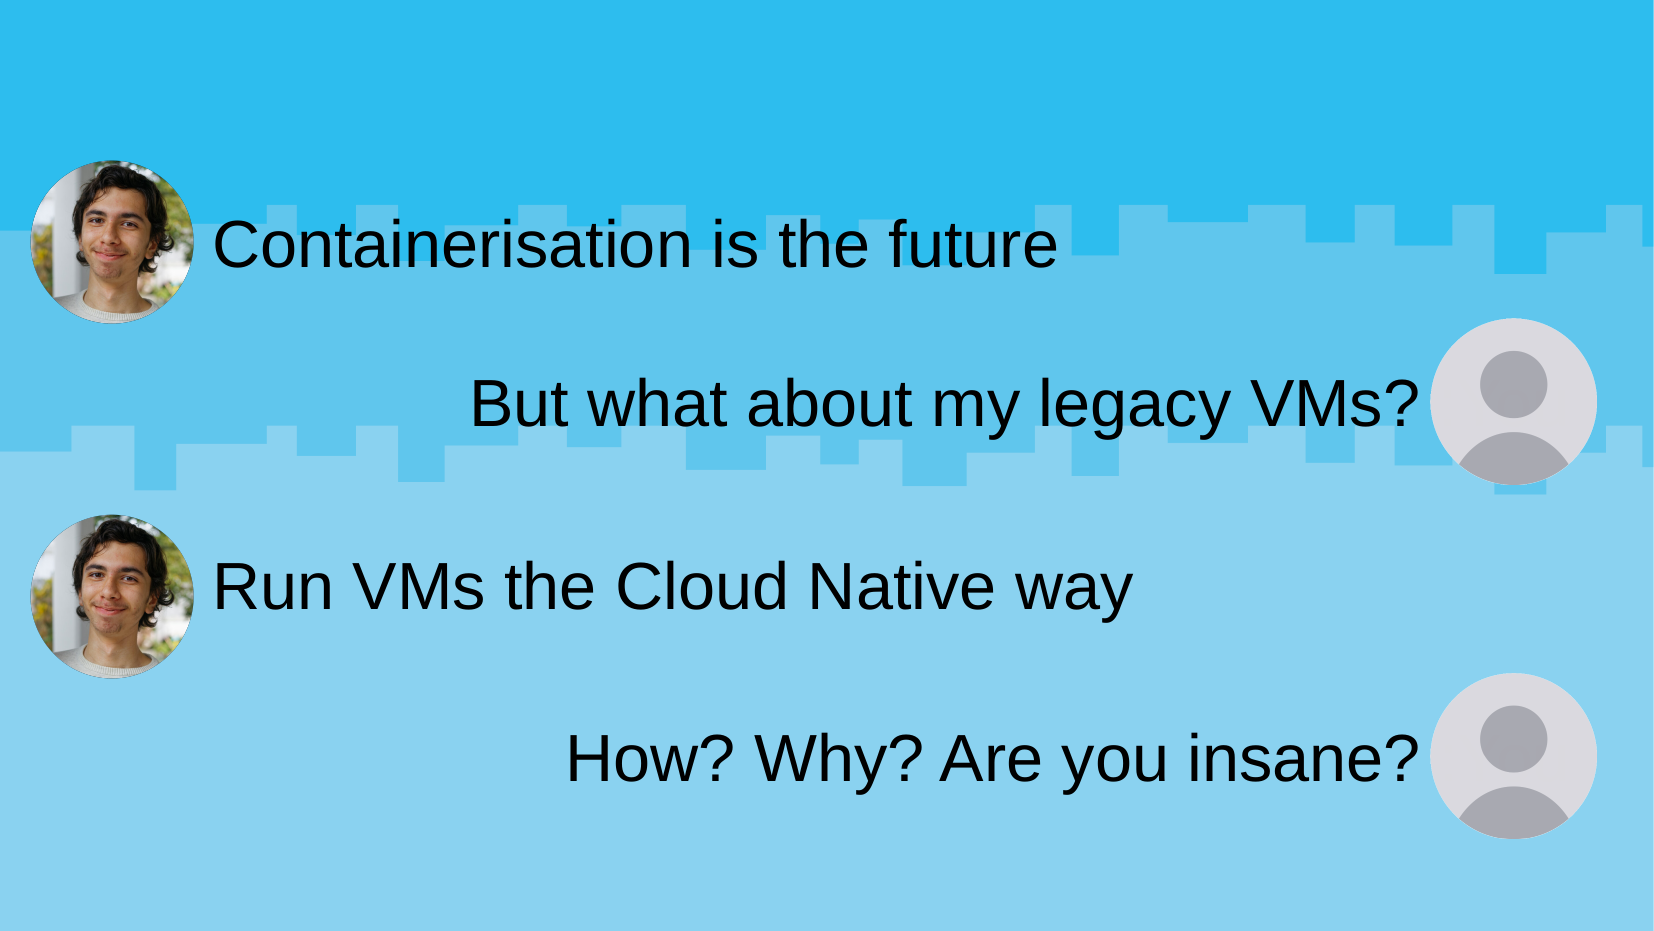

# Me: Containerisation is the future
But what about my legacy VMs? :You
Me: Run VMs the Cloud Native way
How? Why? Are you insane? :You